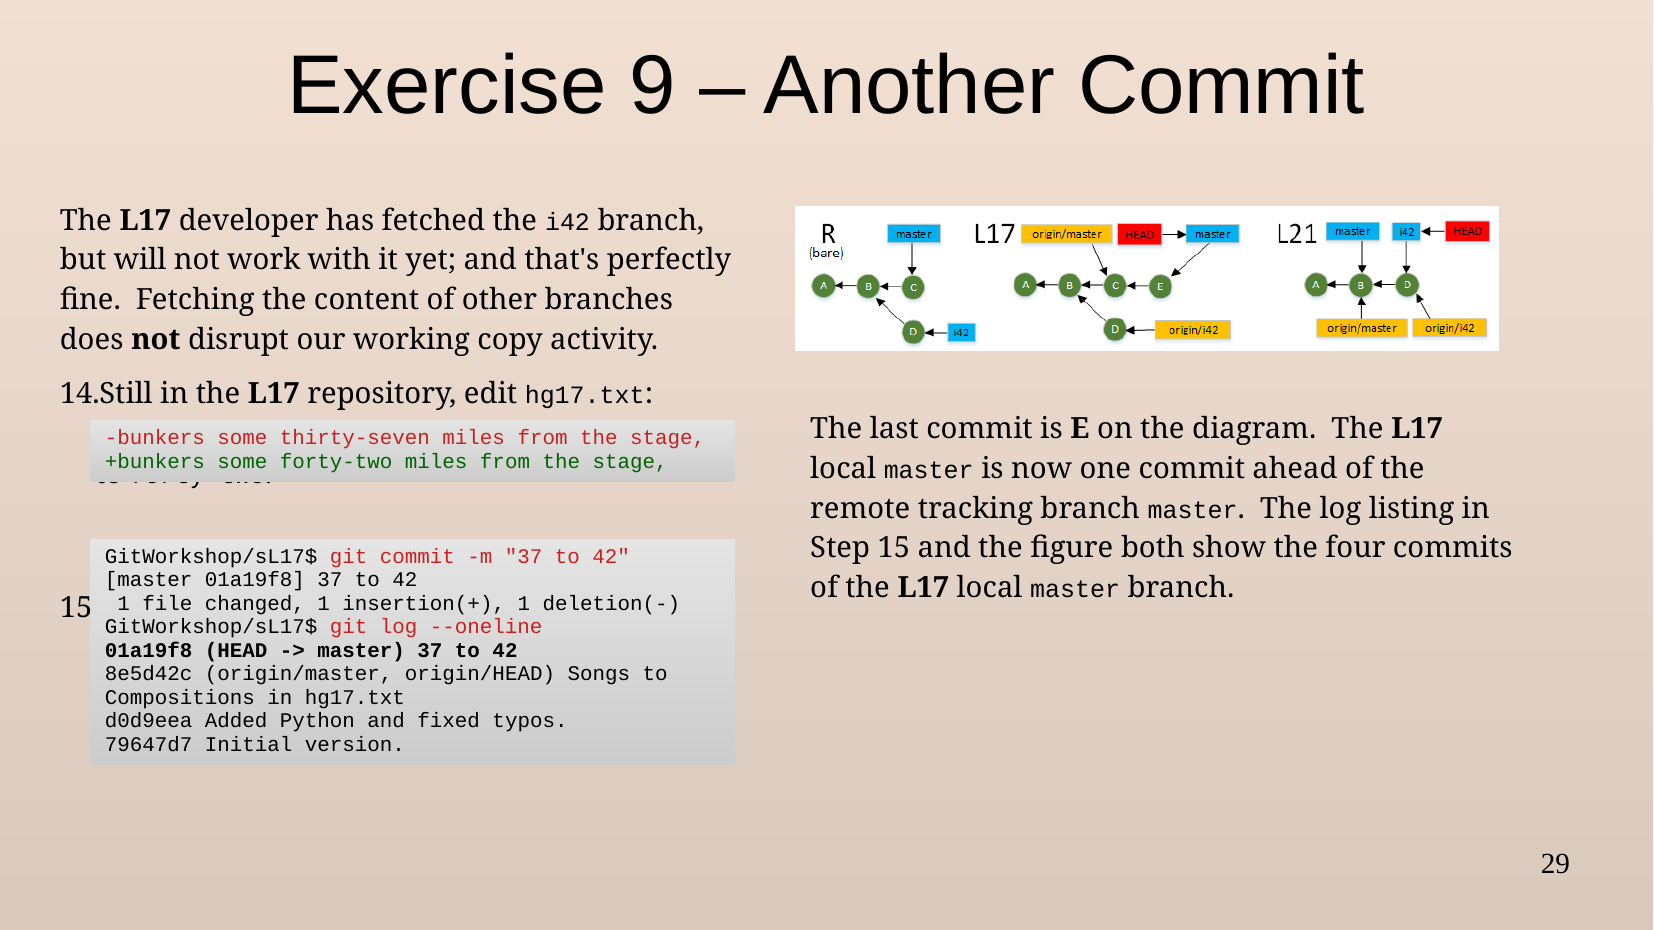

# Exercise 9 – Another Commit
The L17 developer has fetched the i42 branch, but will not work with it yet; and that's perfectly fine. Fetching the content of other branches does not disrupt our working copy activity.
Still in the L17 repository, edit hg17.txt: change the text on Line 10 from thirty-seven to forty-two.
Add and commit the change to master.
The last commit is E on the diagram. The L17 local master is now one commit ahead of the remote tracking branch master. The log listing in Step 15 and the figure both show the four commits of the L17 local master branch.
-bunkers some thirty-seven miles from the stage,
+bunkers some forty-two miles from the stage,
GitWorkshop/sL17$ git commit -m "37 to 42"
[master 01a19f8] 37 to 42
 1 file changed, 1 insertion(+), 1 deletion(-)
GitWorkshop/sL17$ git log --oneline
01a19f8 (HEAD -> master) 37 to 42
8e5d42c (origin/master, origin/HEAD) Songs to Compositions in hg17.txt
d0d9eea Added Python and fixed typos.
79647d7 Initial version.
29